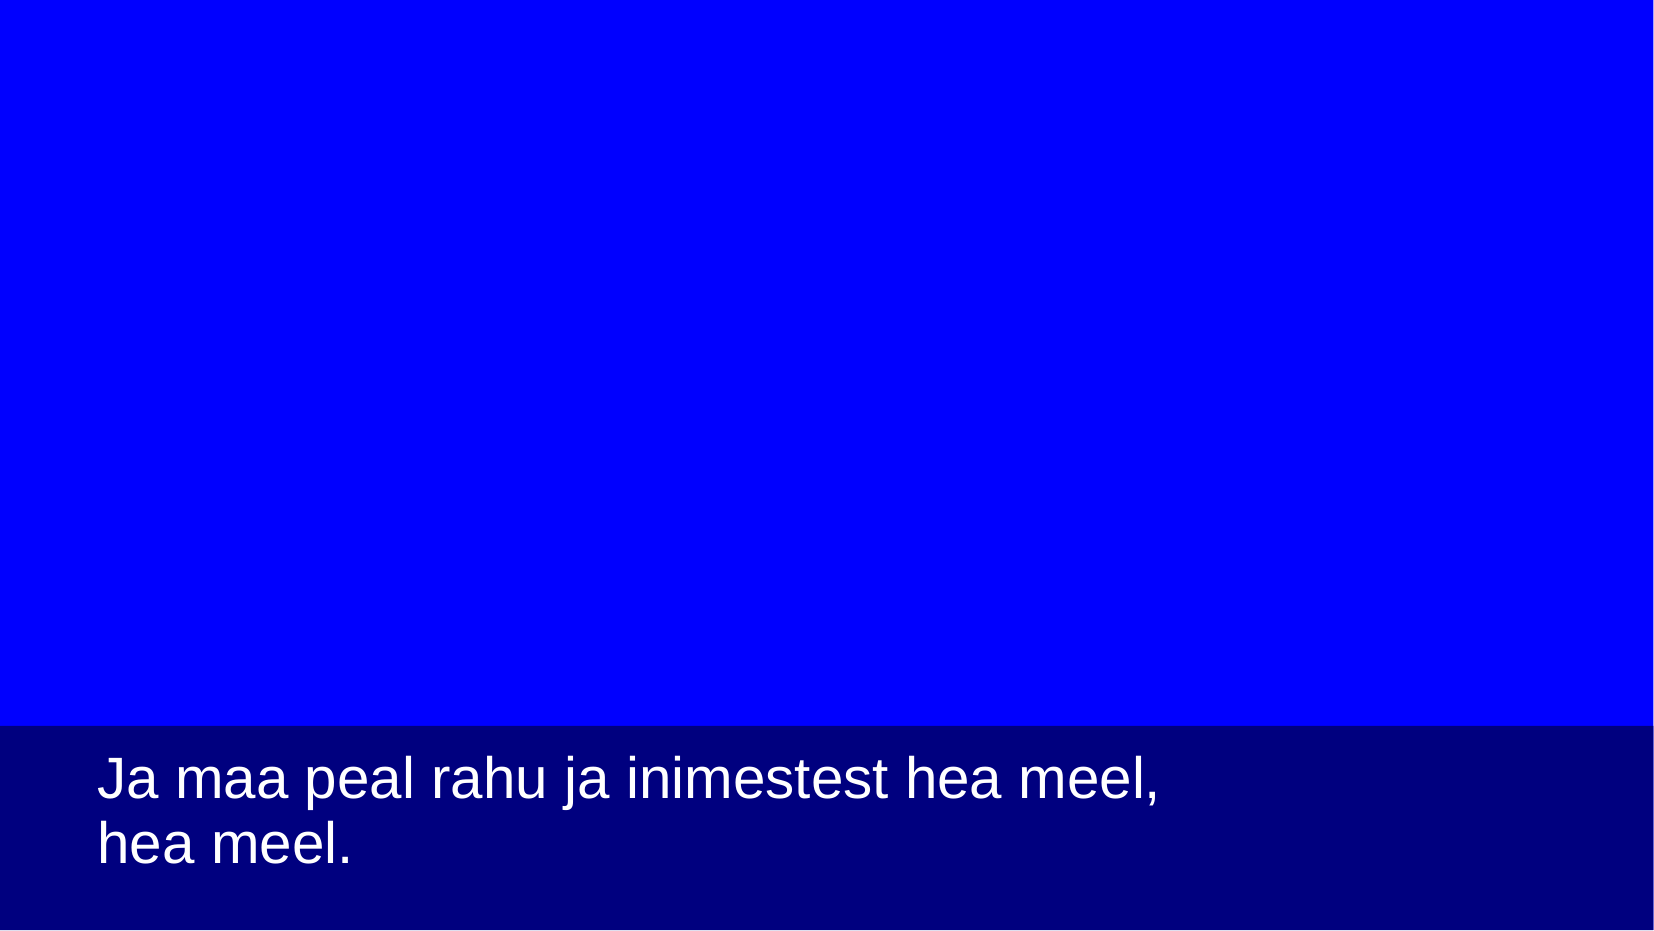

Ja maa peal rahu ja inimestest hea meel,
hea meel.